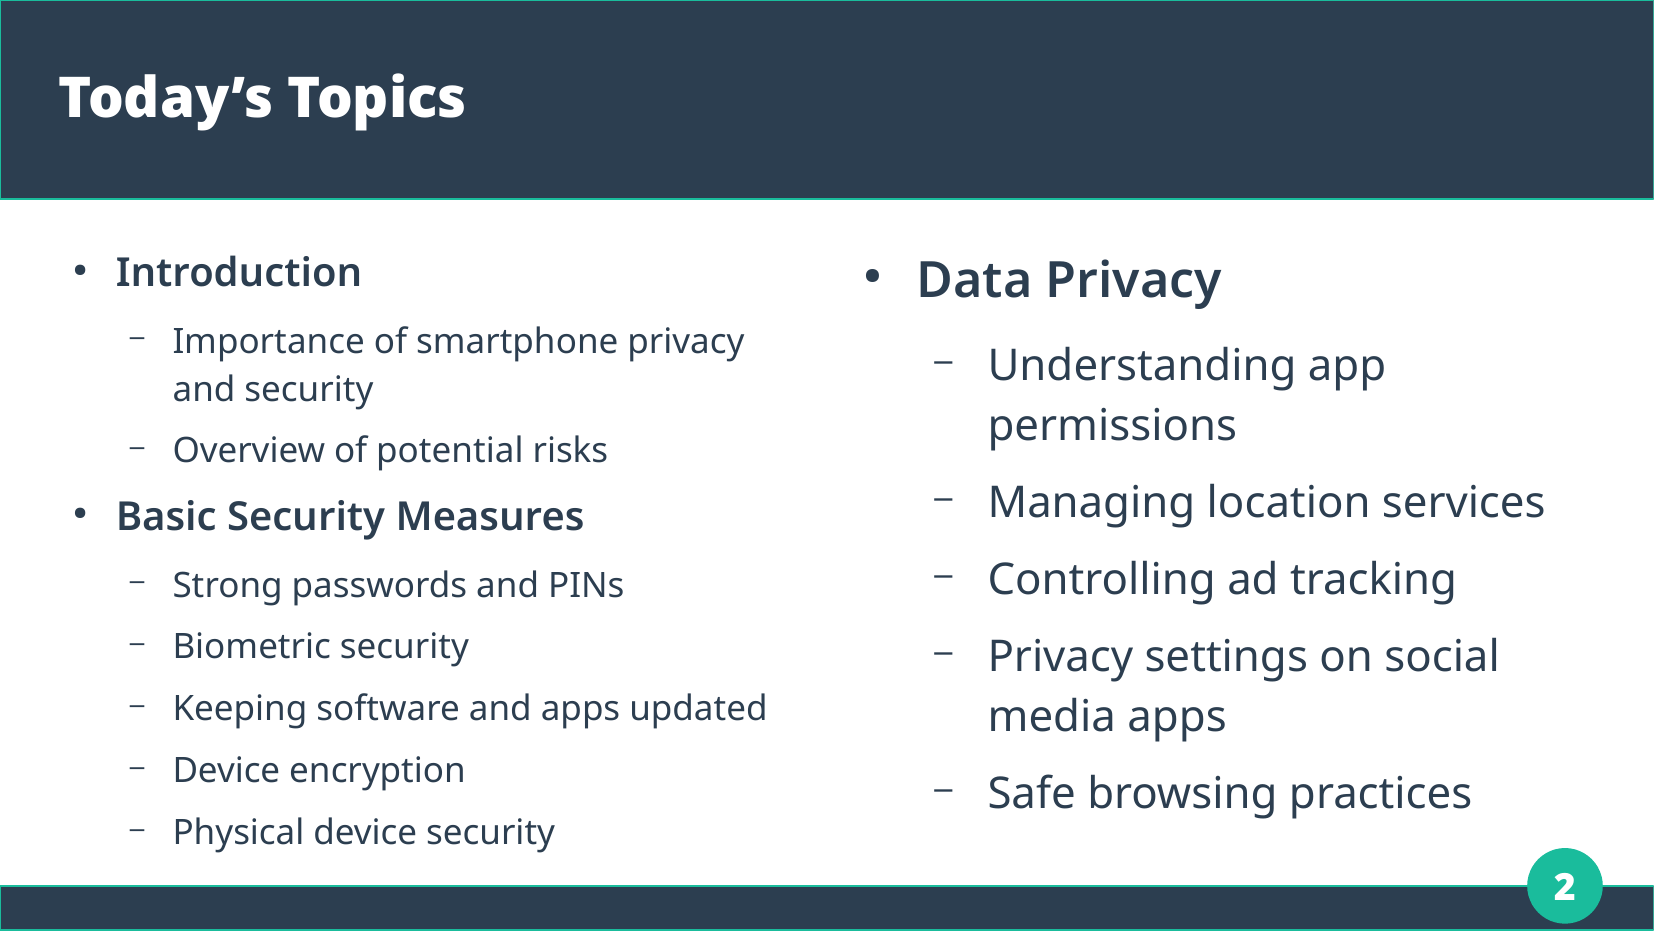

# Today’s Topics
Introduction
Importance of smartphone privacy and security
Overview of potential risks
Basic Security Measures
Strong passwords and PINs
Biometric security
Keeping software and apps updated
Device encryption
Physical device security
Data Privacy
Understanding app permissions
Managing location services
Controlling ad tracking
Privacy settings on social media apps
Safe browsing practices
2